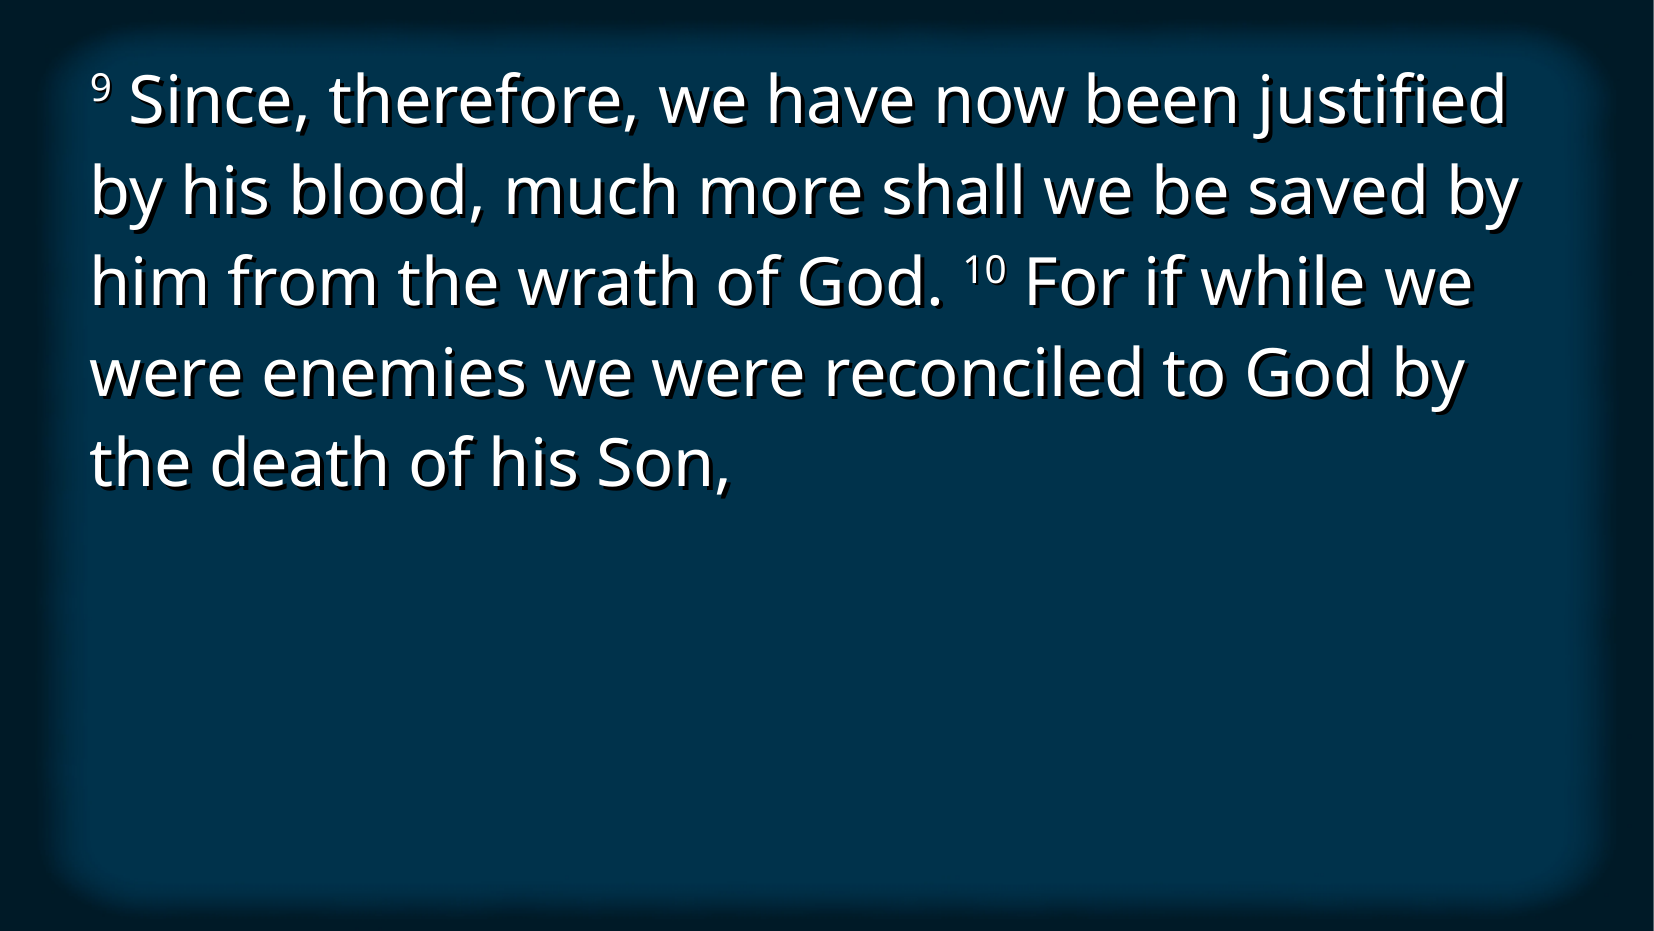

9 Since, therefore, we have now been justified by his blood, much more shall we be saved by him from the wrath of God. 10 For if while we were enemies we were reconciled to God by the death of his Son,